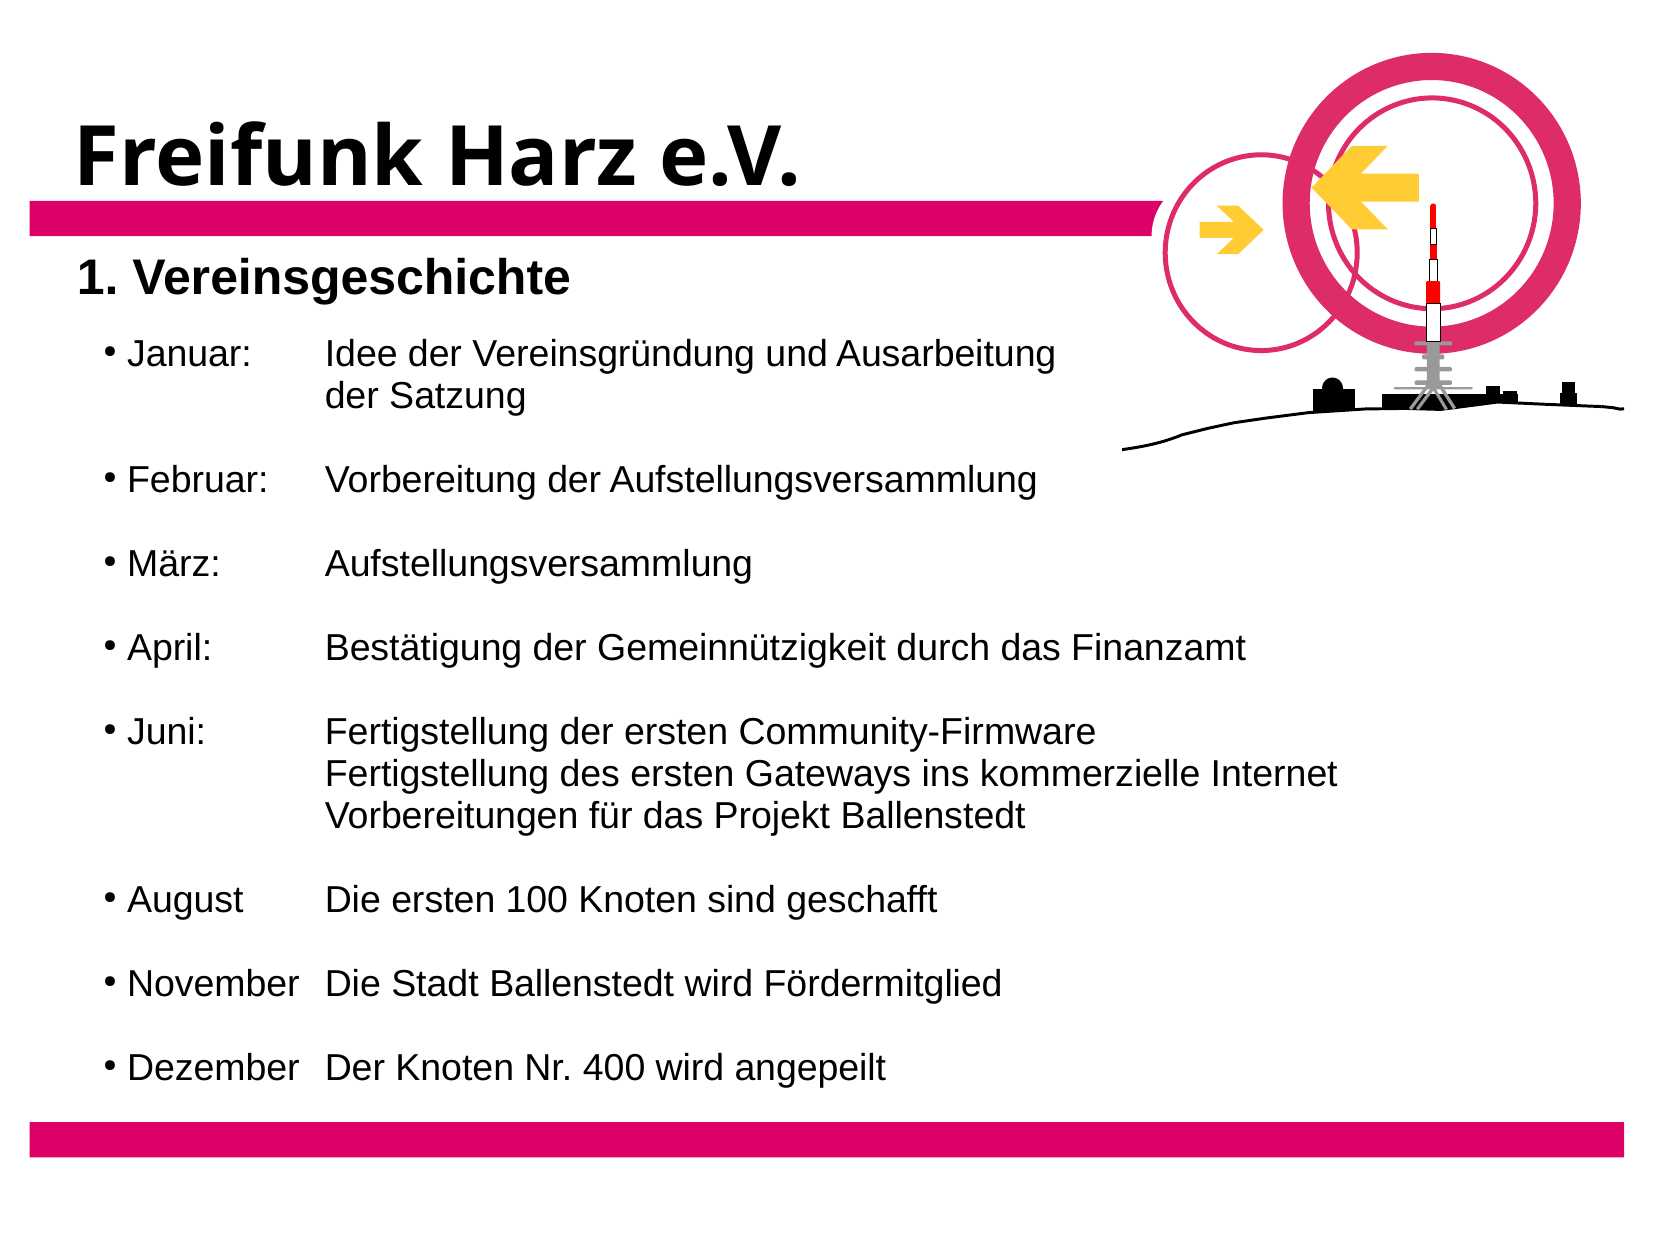

# 1. Vereinsgeschichte
 Januar: 	Idee der Vereinsgründung und Ausarbeitung
			der Satzung
 Februar: 	Vorbereitung der Aufstellungsversammlung
 März:		Aufstellungsversammlung
 April: 		Bestätigung der Gemeinnützigkeit durch das Finanzamt
 Juni:		Fertigstellung der ersten Community-Firmware
			Fertigstellung des ersten Gateways ins kommerzielle Internet
 			Vorbereitungen für das Projekt Ballenstedt
 August		Die ersten 100 Knoten sind geschafft
 November	Die Stadt Ballenstedt wird Fördermitglied
 Dezember	Der Knoten Nr. 400 wird angepeilt